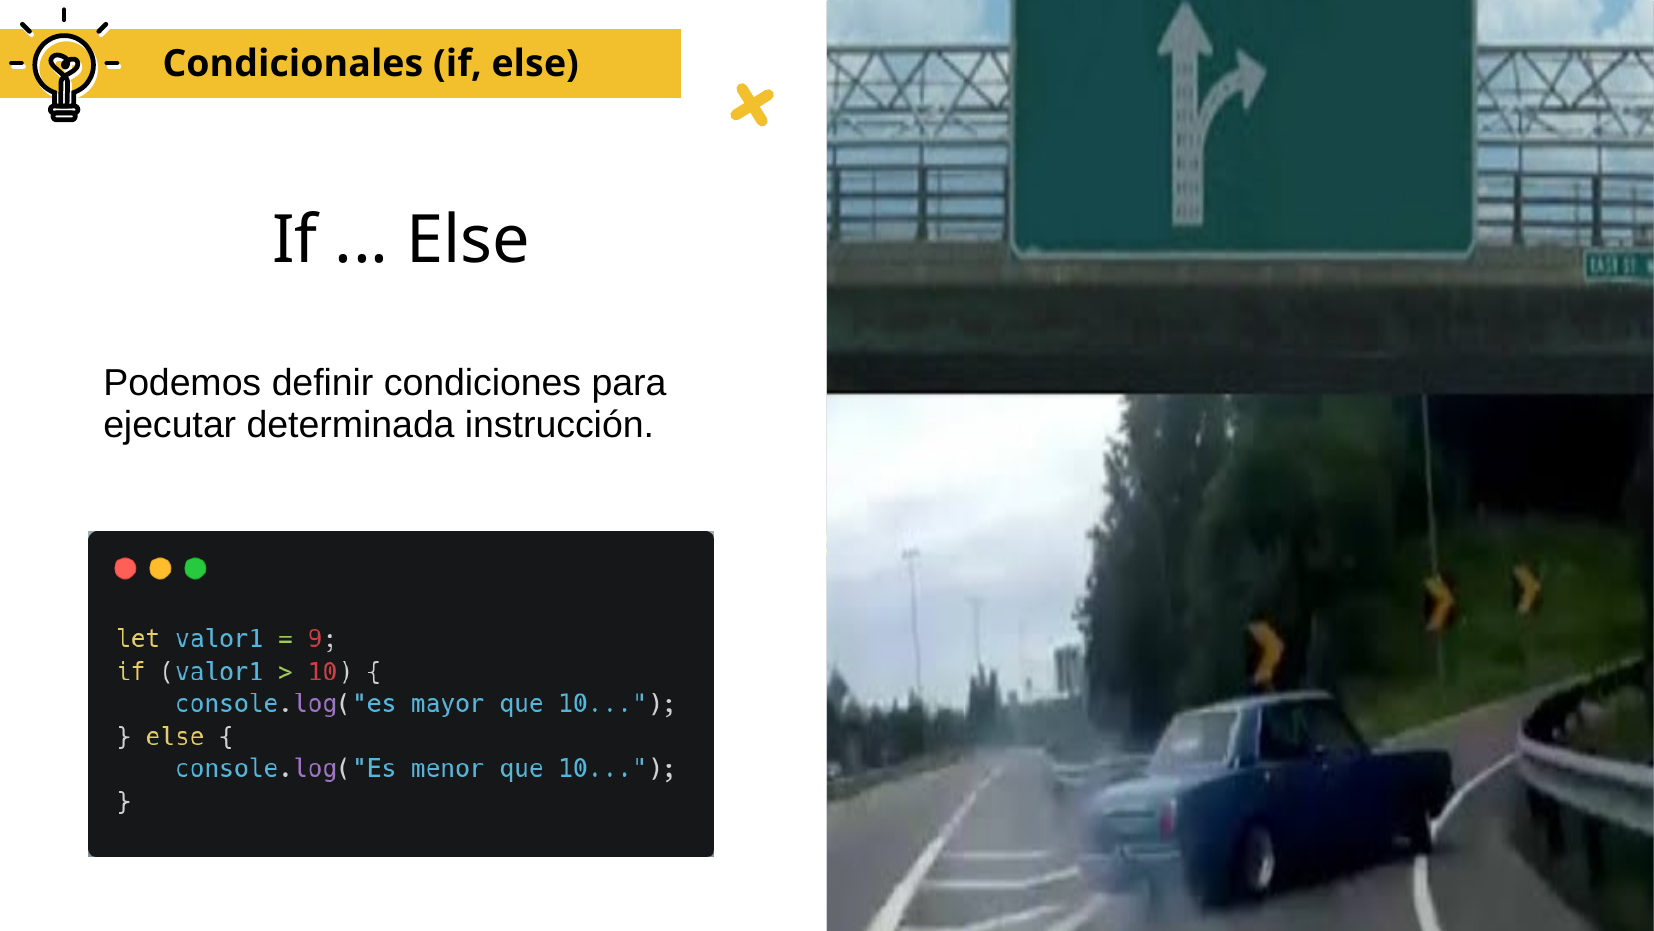

Condicionales (if, else)
If ... Else
Podemos definir condiciones para ejecutar determinada instrucción.